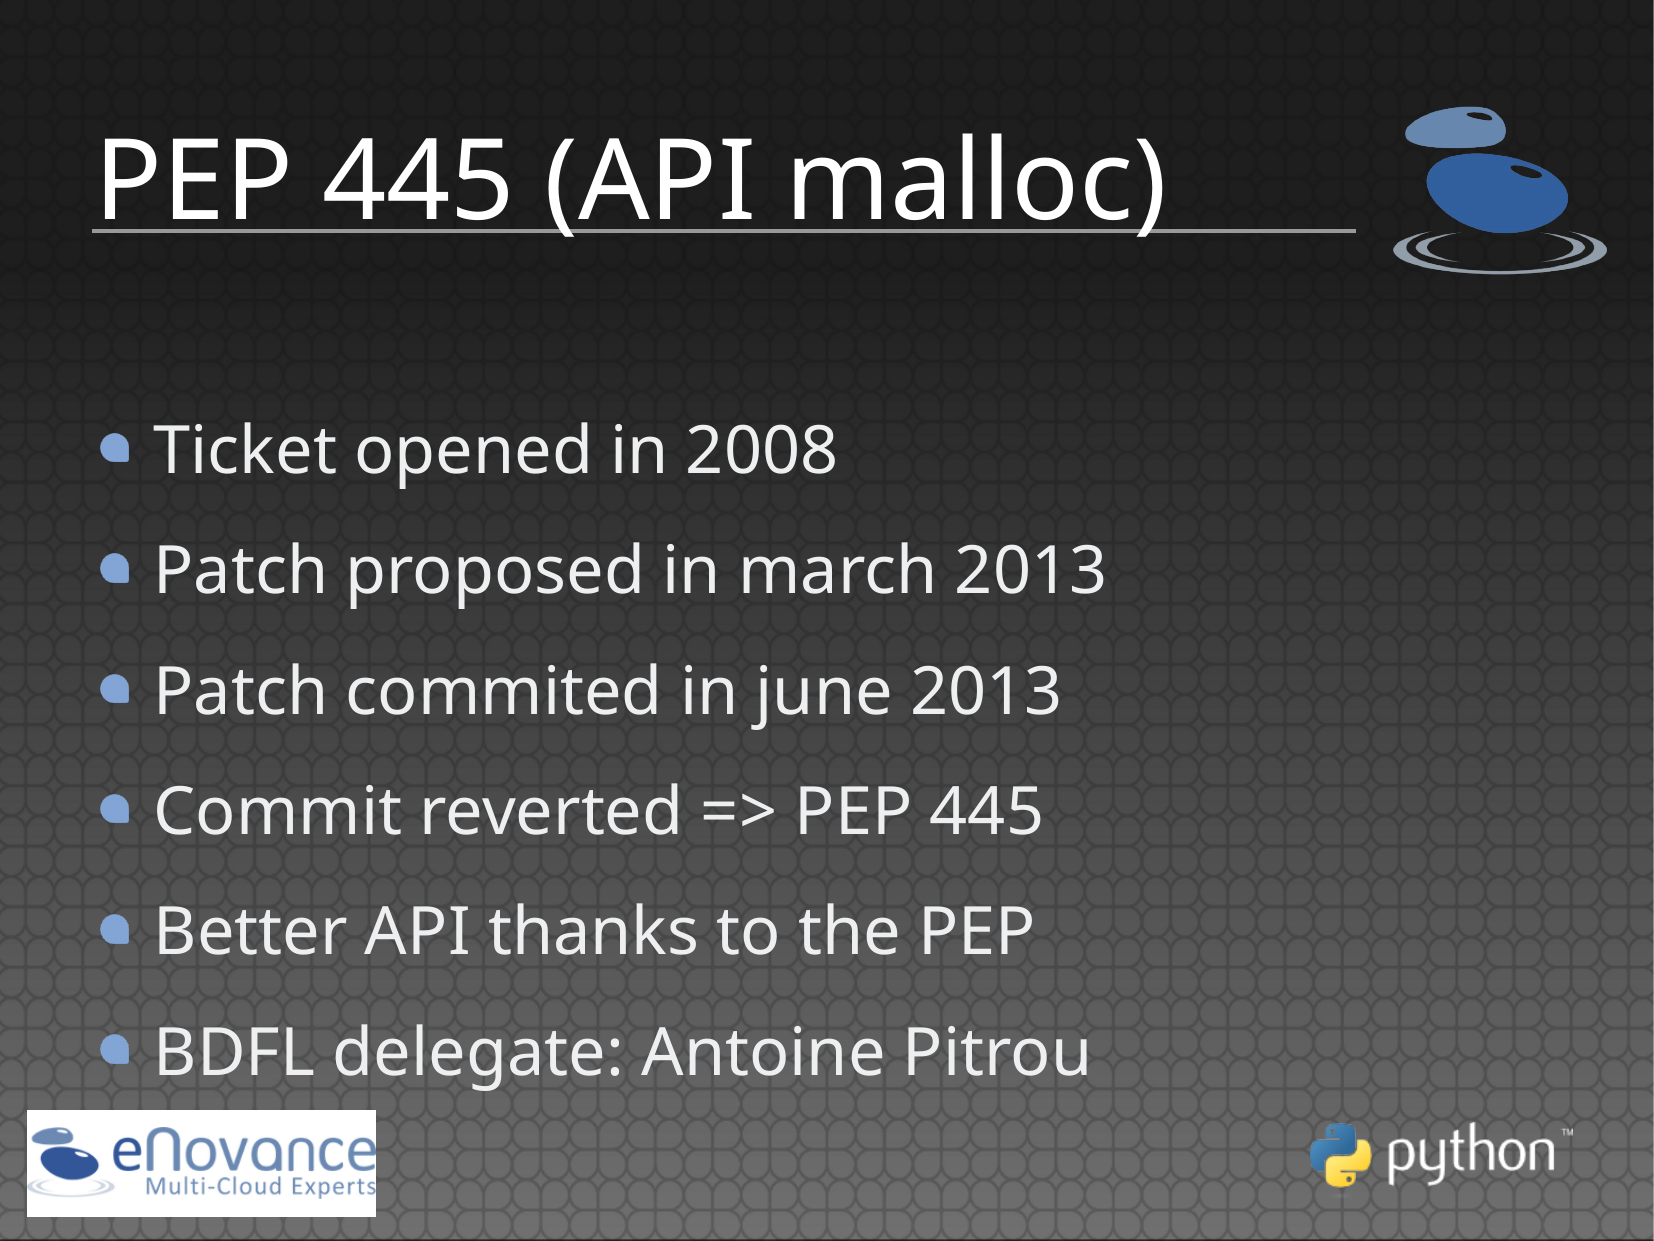

PEP 445 (API malloc)
# Ticket opened in 2008
Patch proposed in march 2013
Patch commited in june 2013
Commit reverted => PEP 445
Better API thanks to the PEP
BDFL delegate: Antoine Pitrou